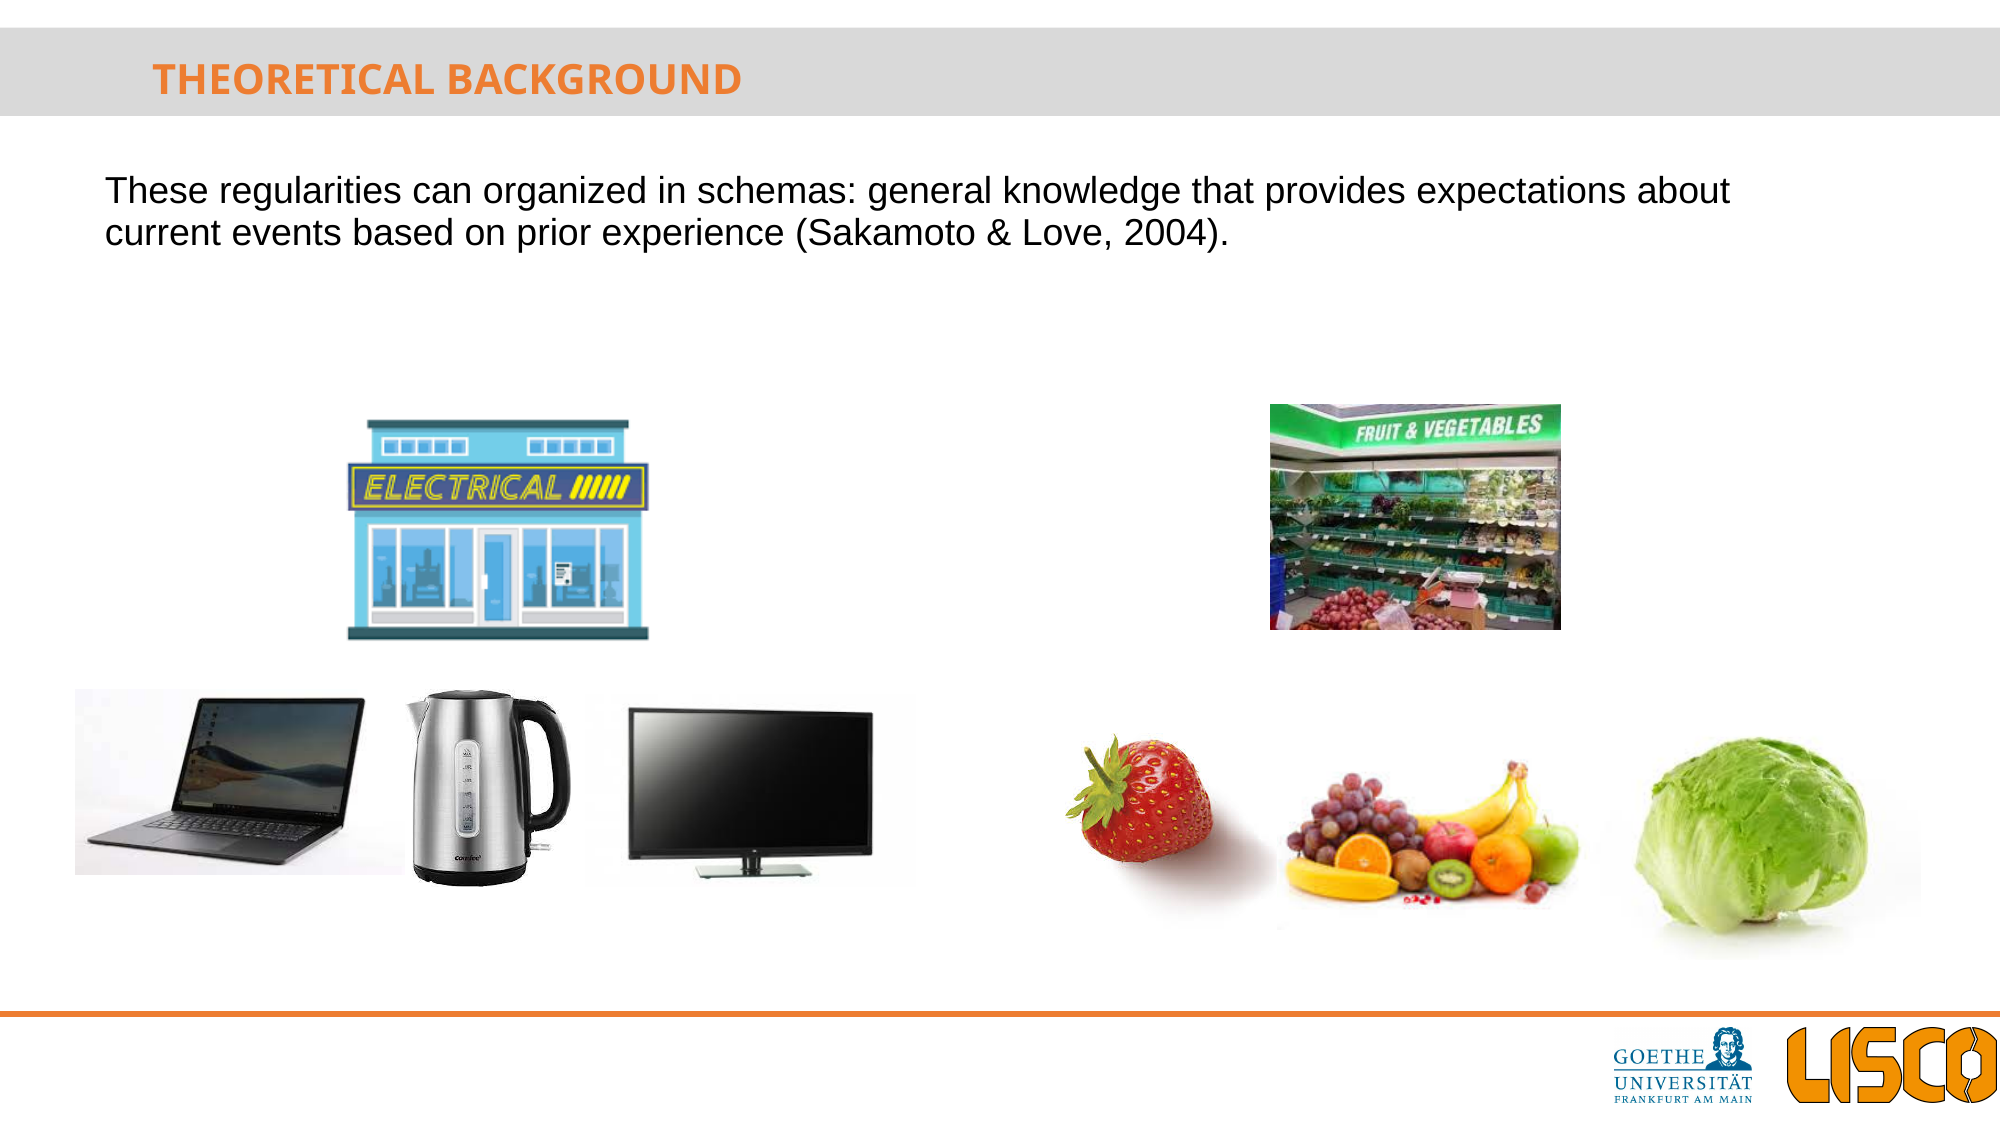

THEORETICAL BACKGROUND
These regularities can organized in schemas: general knowledge that provides expectations about current events based on prior experience (Sakamoto & Love, 2004).